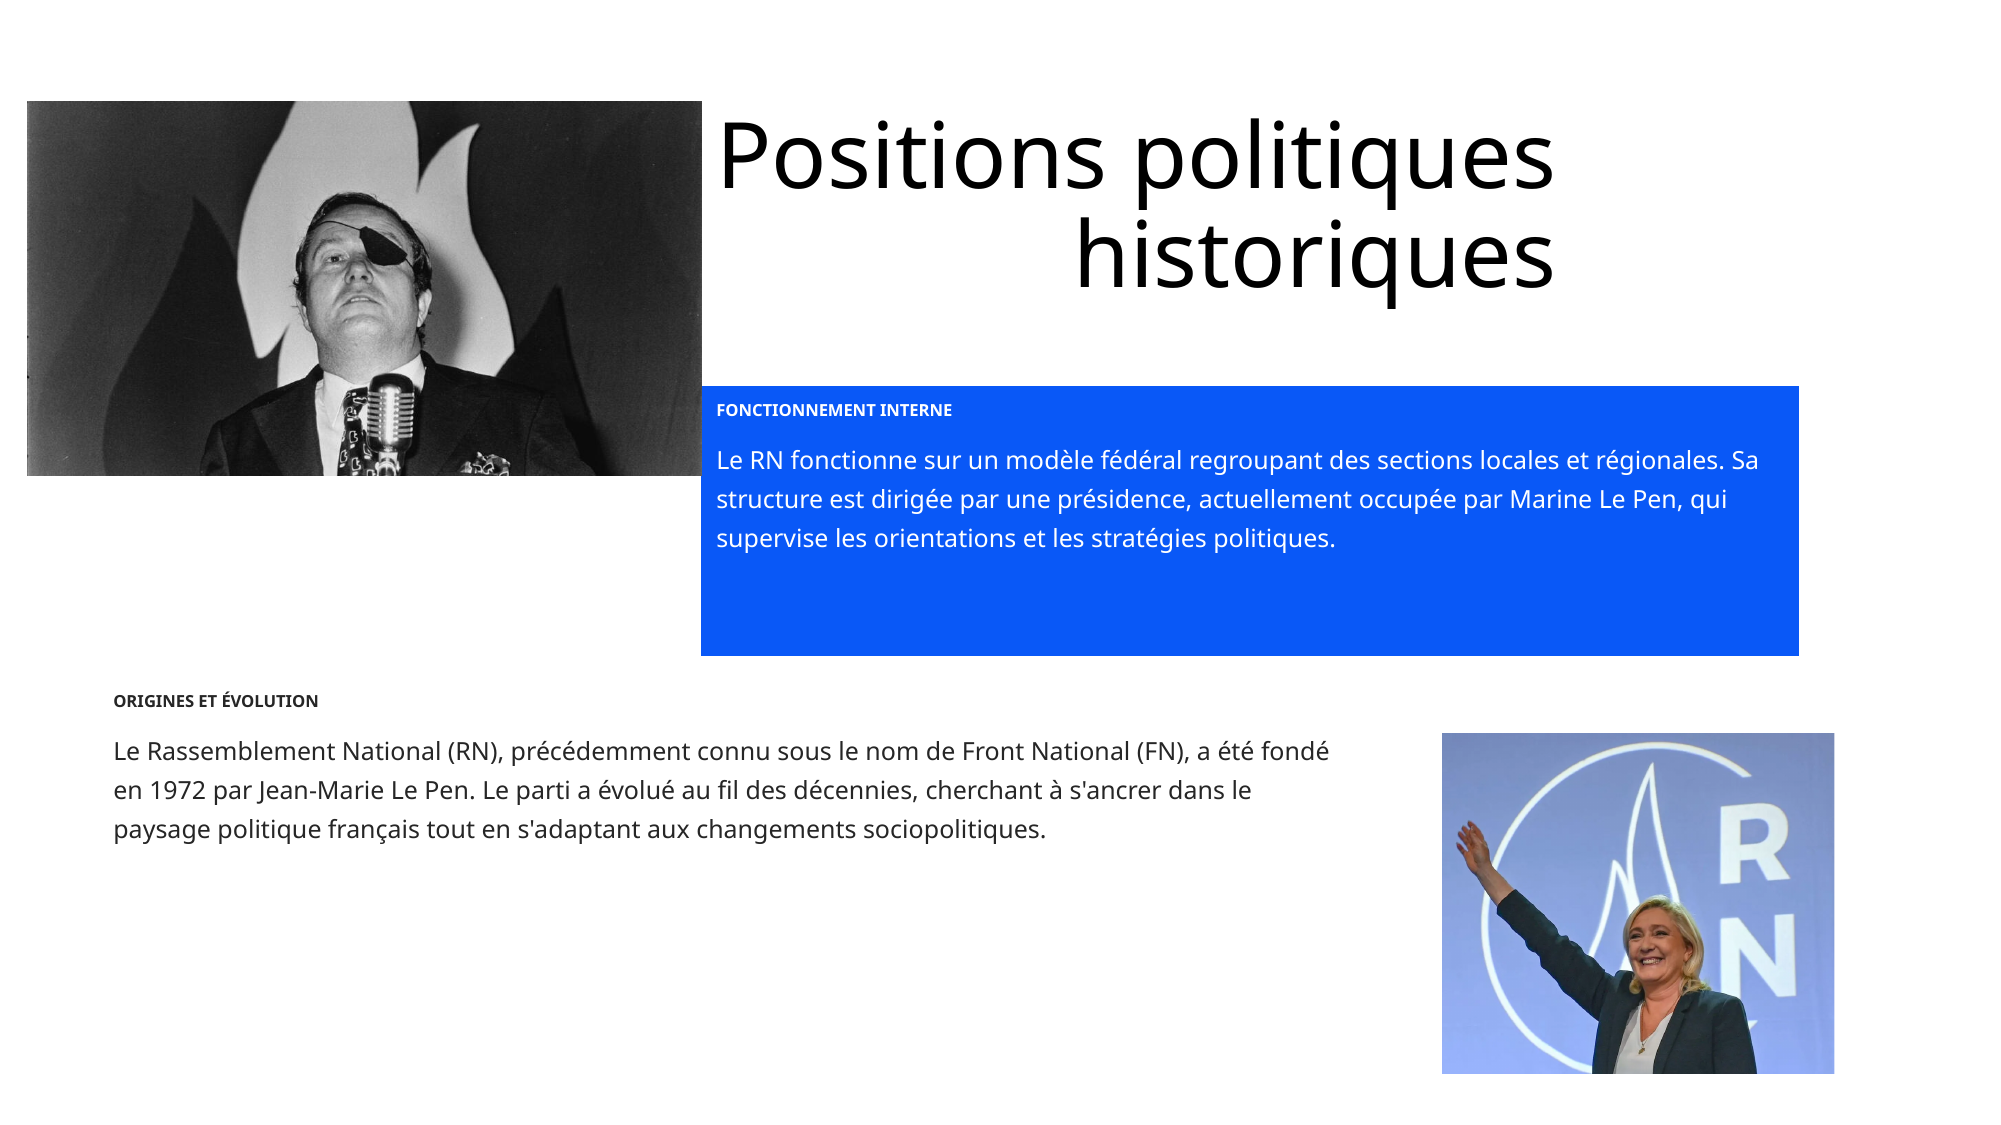

# Positions politiques historiques
RASSEMBLEMENT NATIONAL
FONCTIONNEMENT INTERNE
Le RN fonctionne sur un modèle fédéral regroupant des sections locales et régionales. Sa structure est dirigée par une présidence, actuellement occupée par Marine Le Pen, qui supervise les orientations et les stratégies politiques.
ORIGINES ET ÉVOLUTION
Le Rassemblement National (RN), précédemment connu sous le nom de Front National (FN), a été fondé en 1972 par Jean-Marie Le Pen. Le parti a évolué au fil des décennies, cherchant à s'ancrer dans le paysage politique français tout en s'adaptant aux changements sociopolitiques.